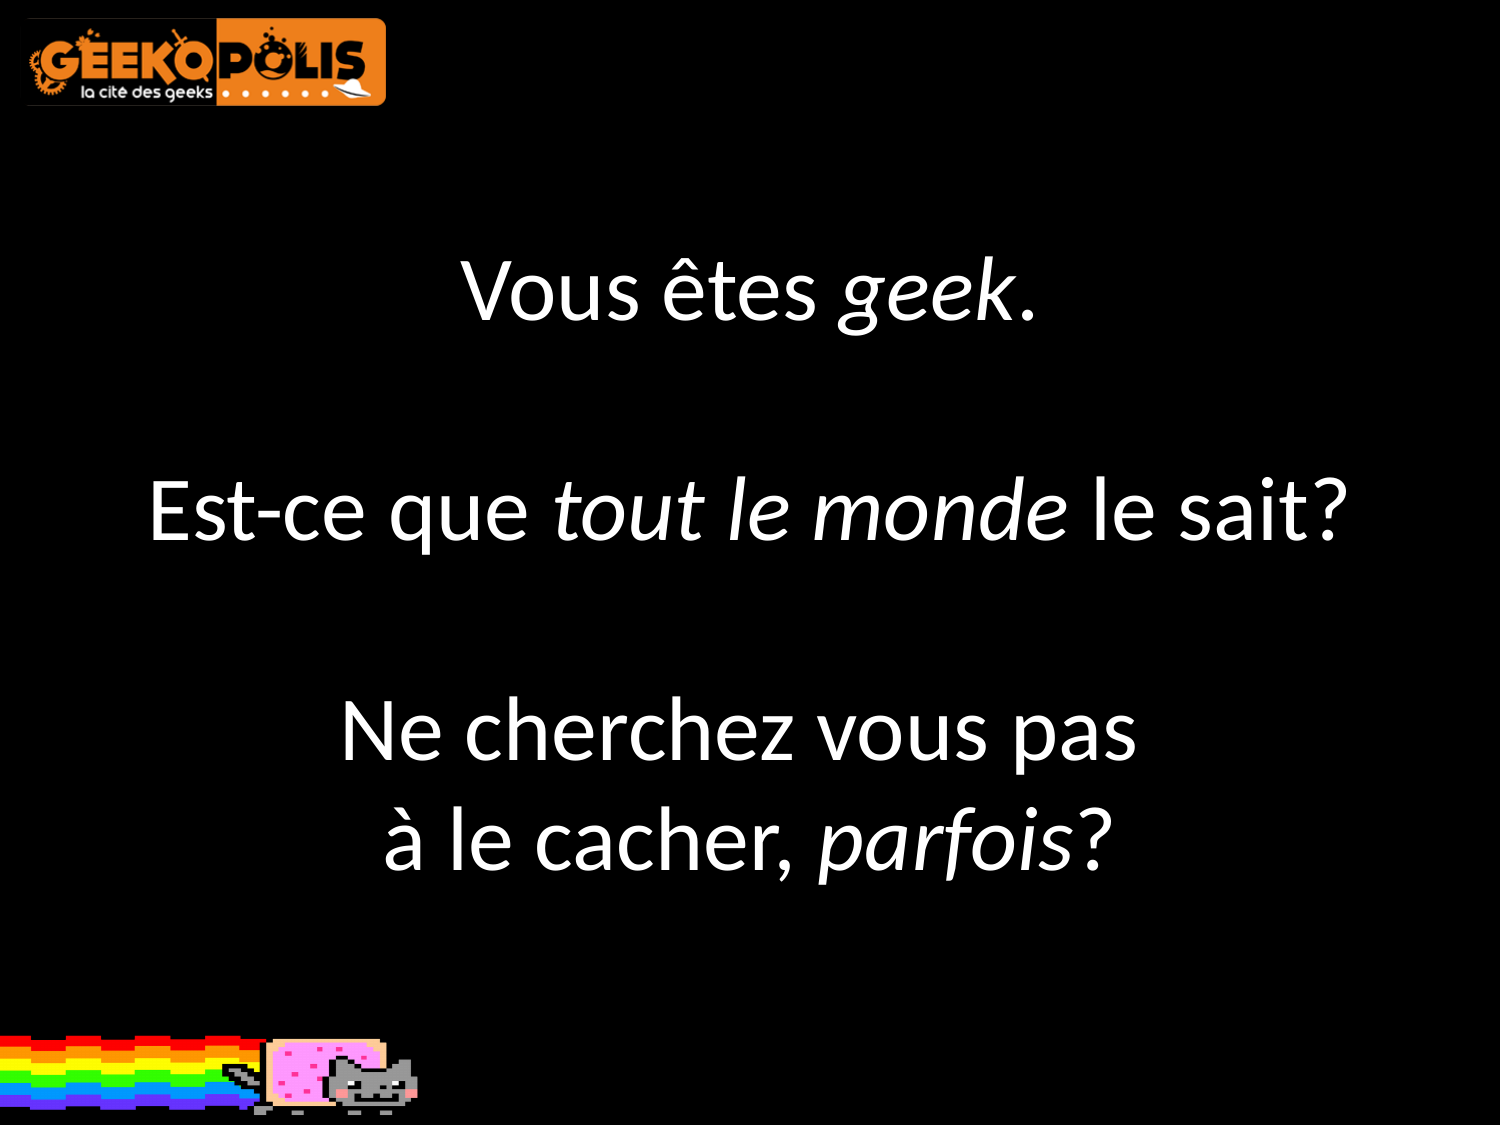

Vous êtes geek.
Est-ce que tout le monde le sait?
Ne cherchez vous pas
à le cacher, parfois?